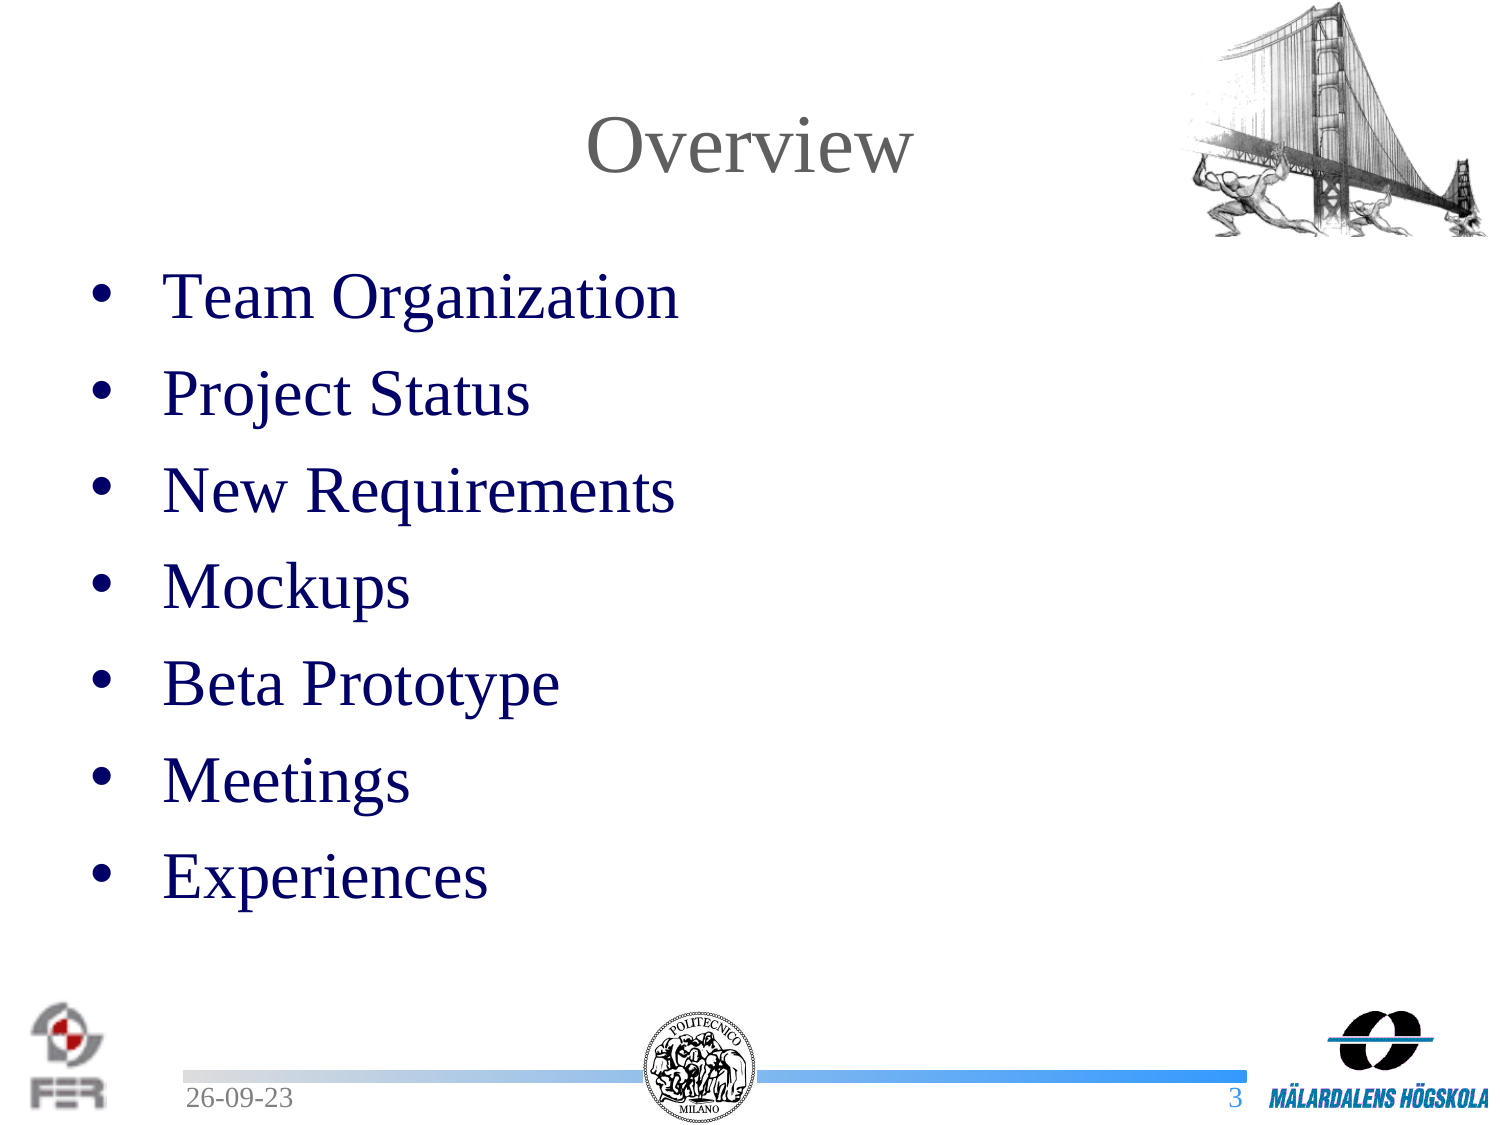

# Overview
 Team Organization
 Project Status
 New Requirements
 Mockups
 Beta Prototype
 Meetings
 Experiences
26-08-21